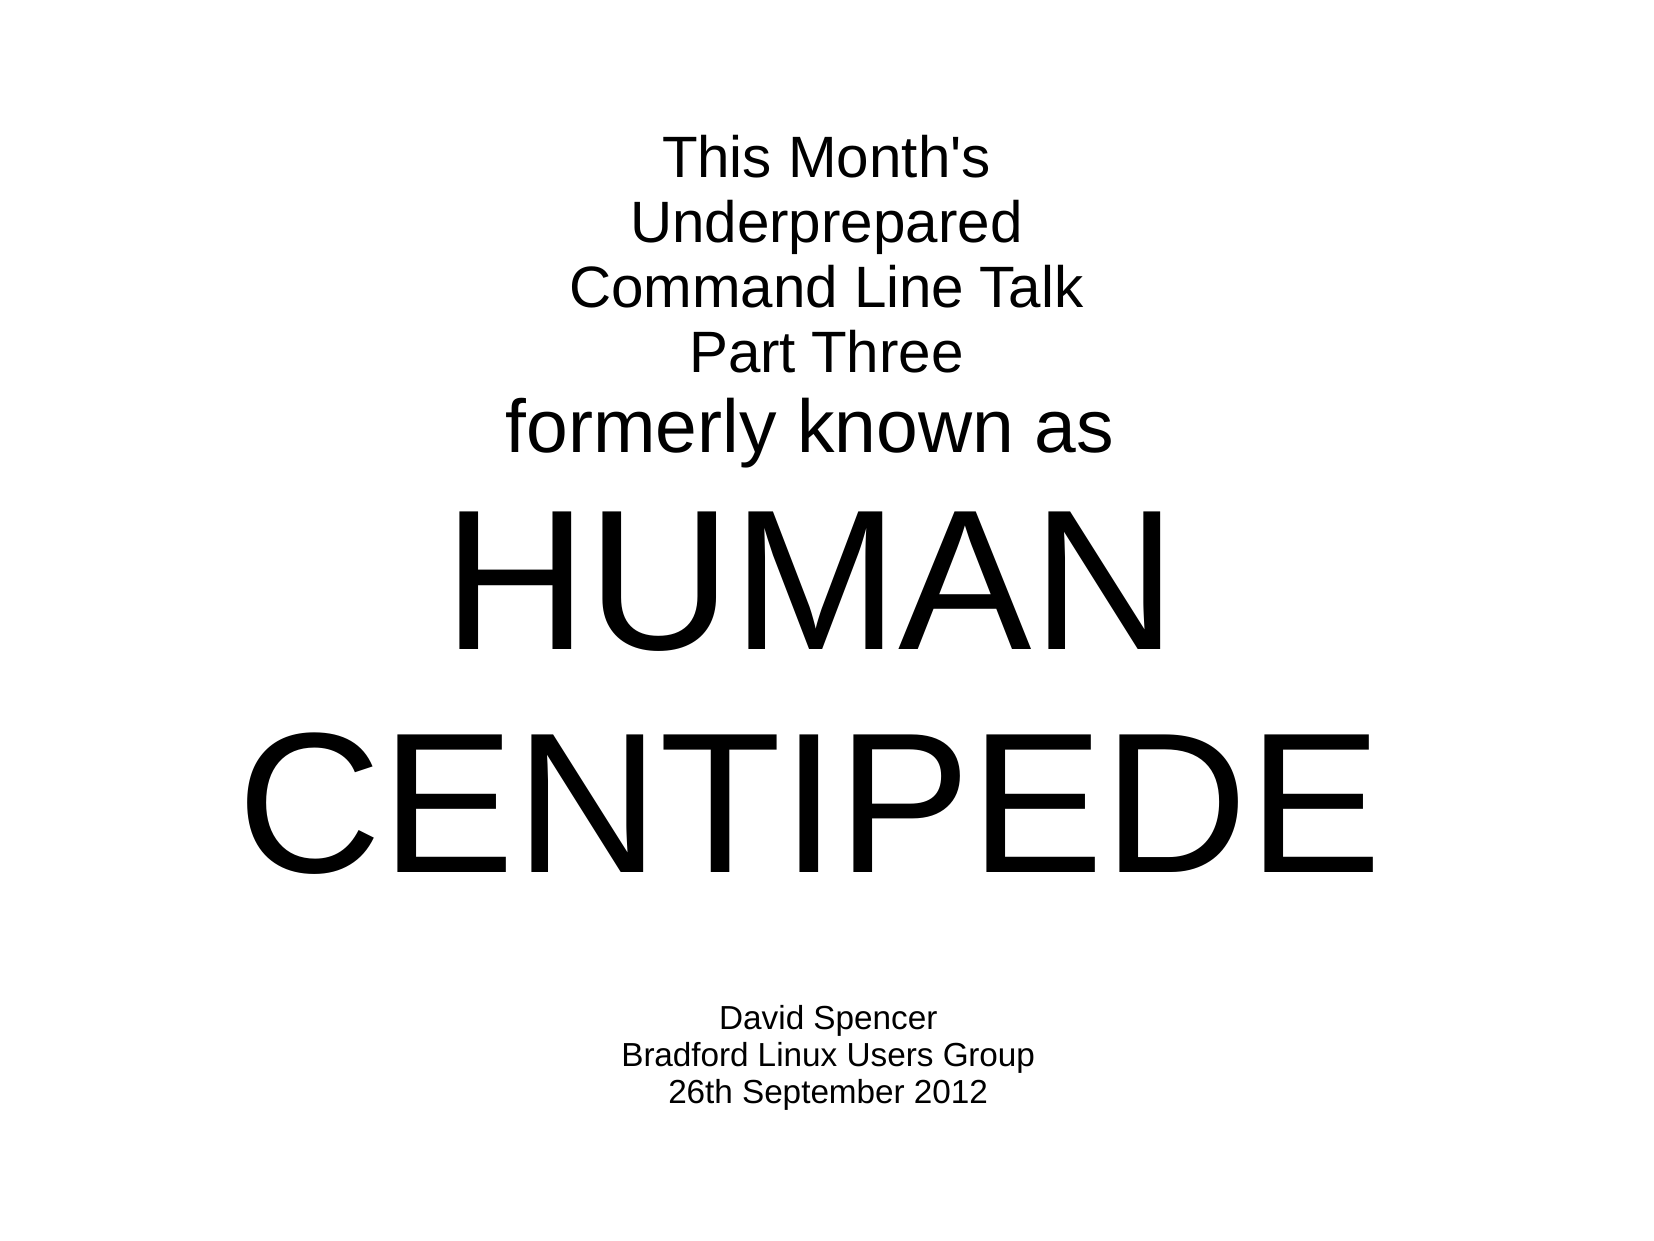

# This Month's Underprepared Command Line Talk Part Three
formerly known as
HUMAN CENTIPEDE
David Spencer
Bradford Linux Users Group
26th September 2012